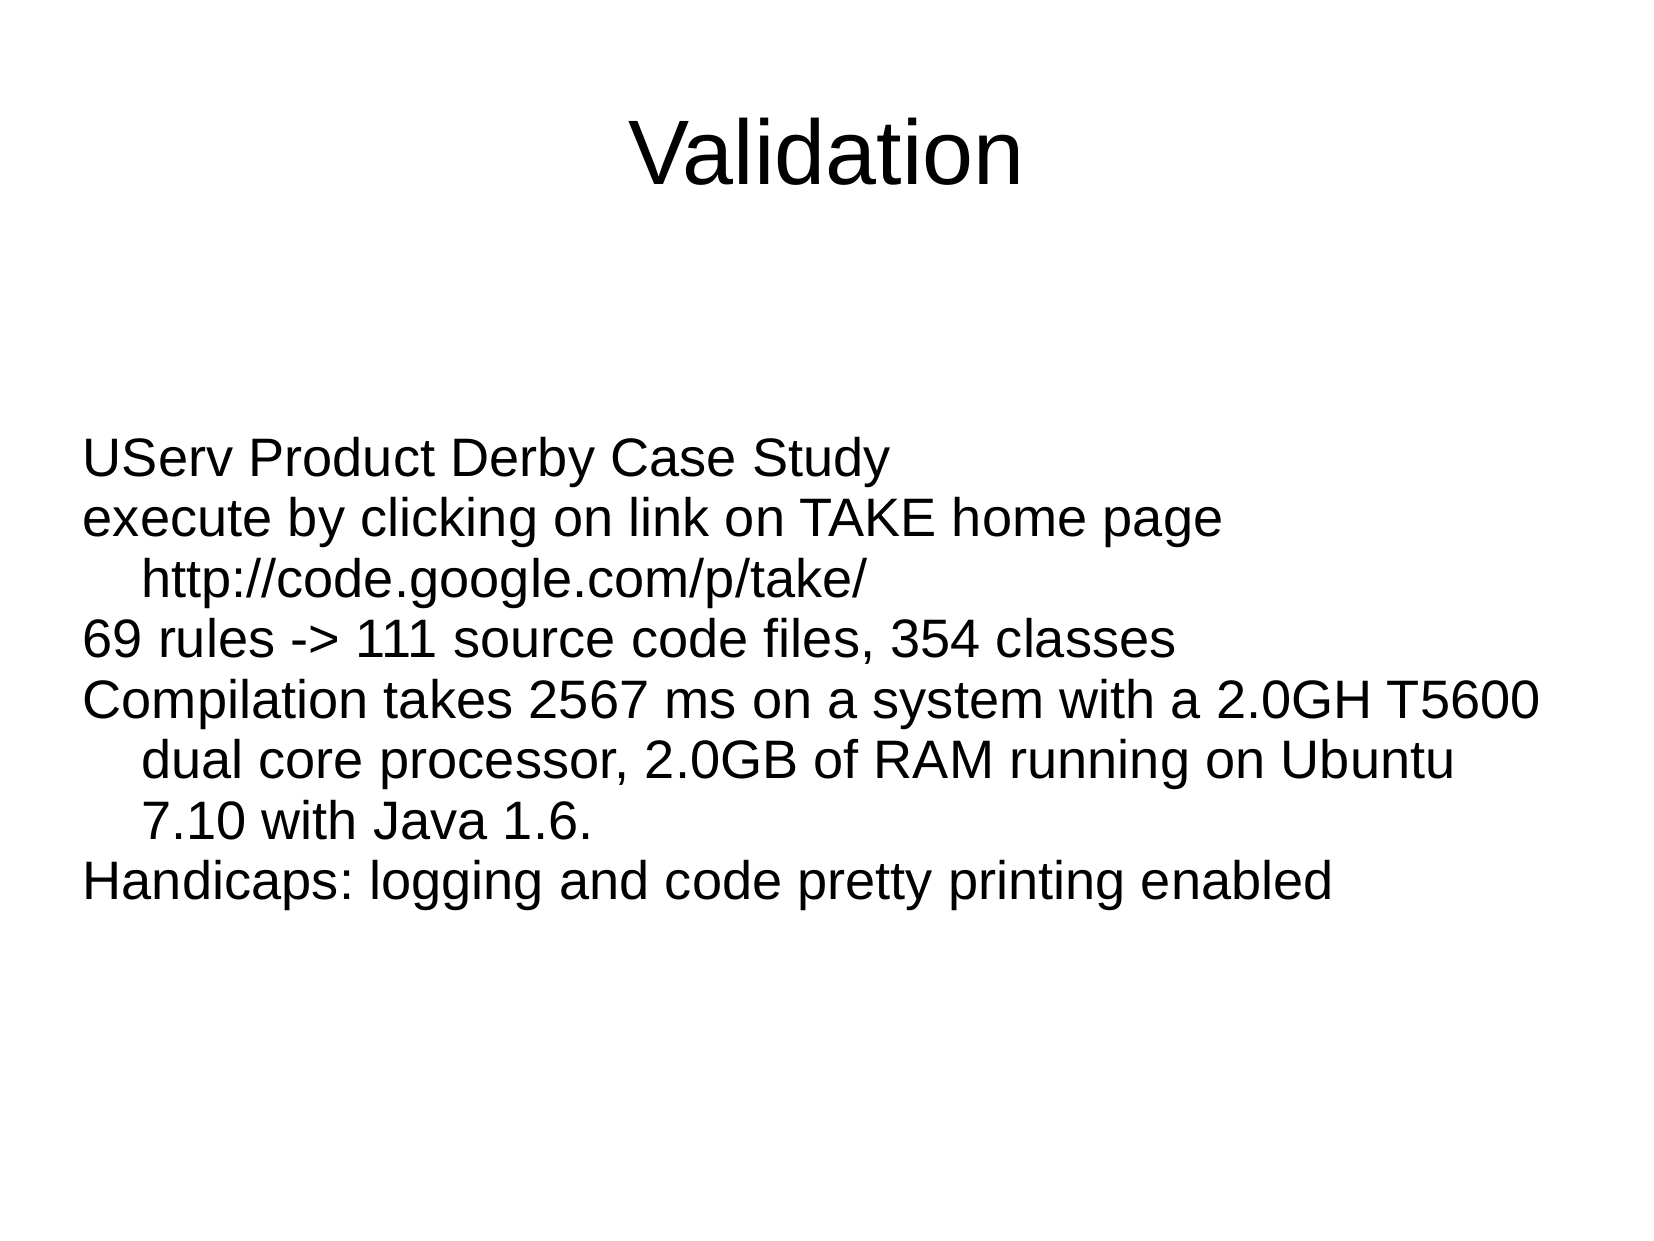

# Validation
UServ Product Derby Case Study
execute by clicking on link on TAKE home page http://code.google.com/p/take/
69 rules -> 111 source code files, 354 classes
Compilation takes 2567 ms on a system with a 2.0GH T5600 dual core processor, 2.0GB of RAM running on Ubuntu 7.10 with Java 1.6.
Handicaps: logging and code pretty printing enabled